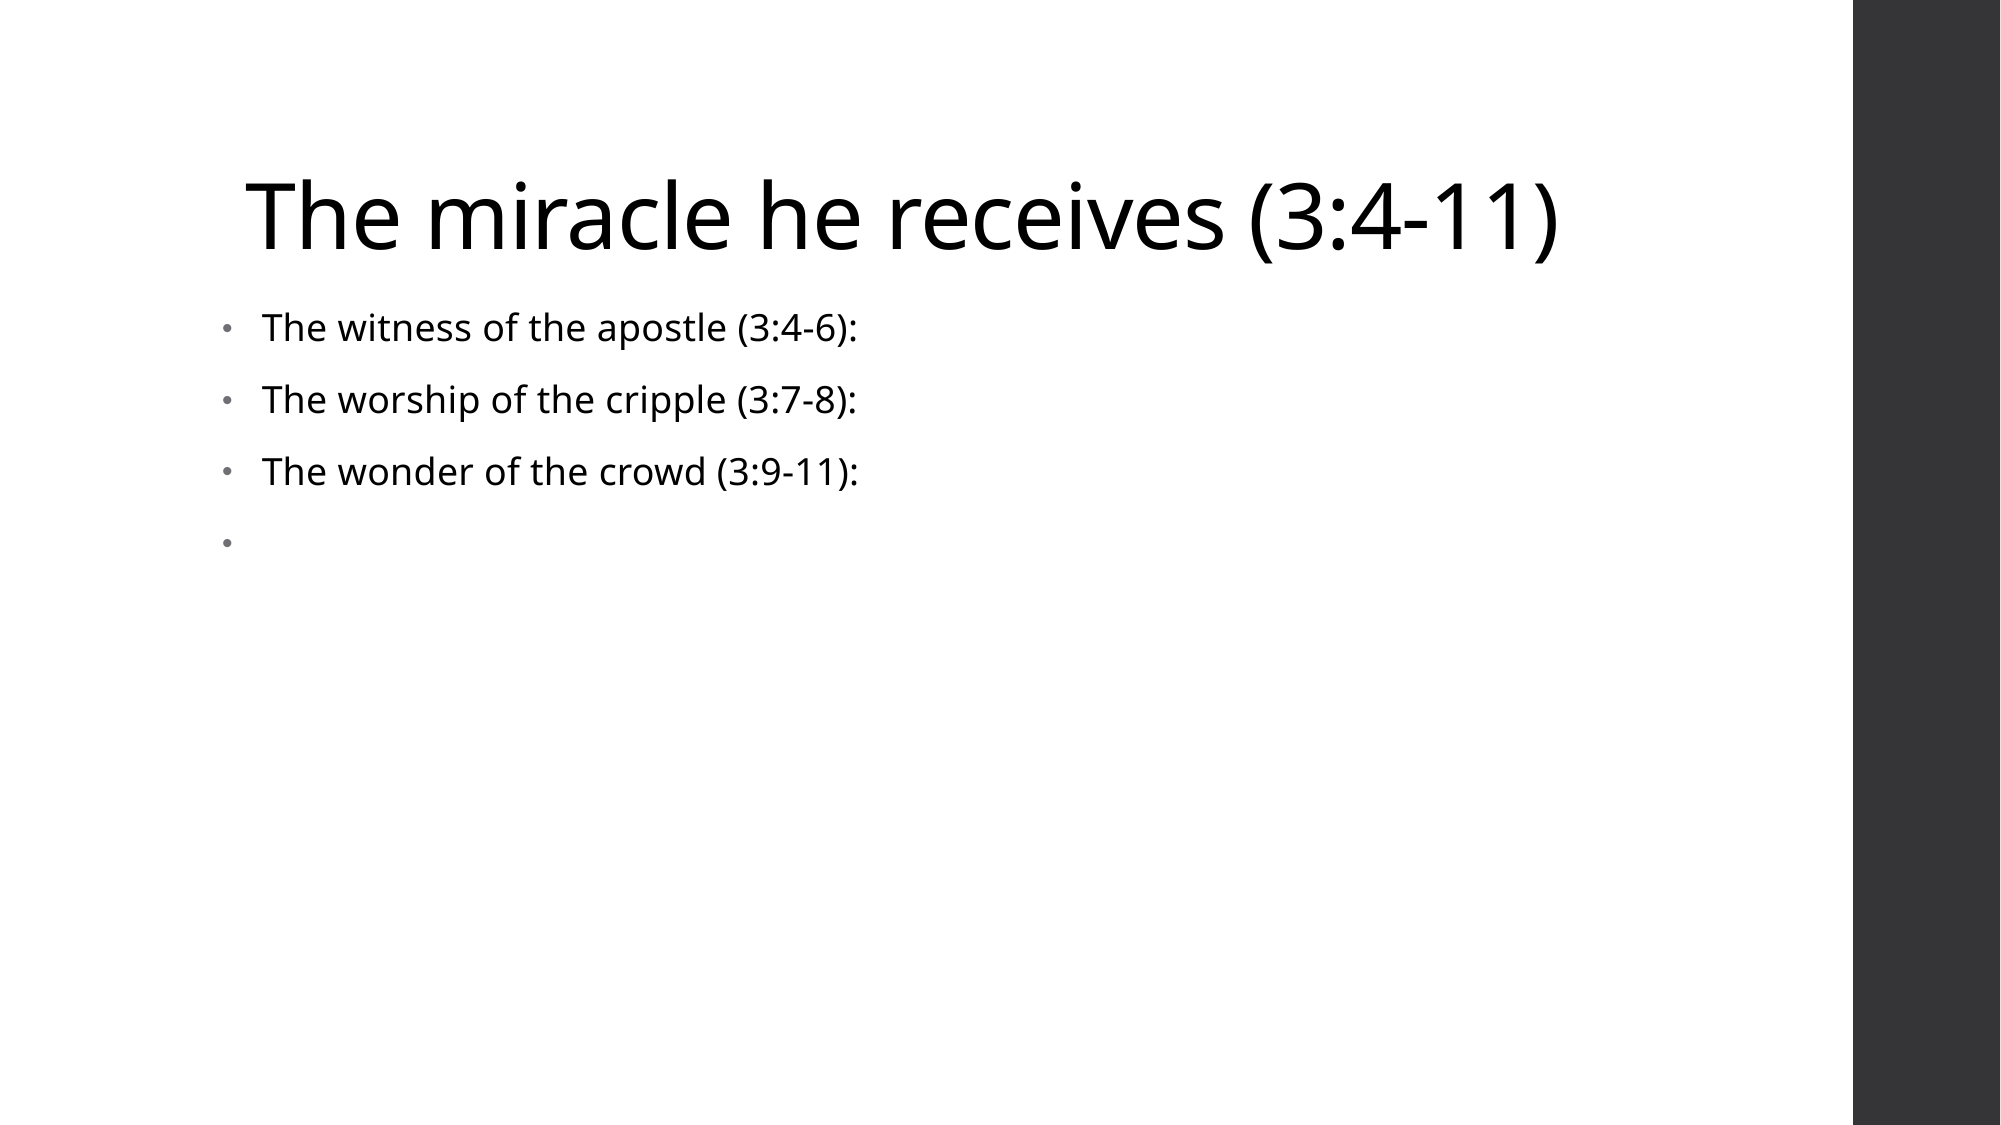

# The miracle he receives (3:4-11)
 The witness of the apostle (3:4-6):
 The worship of the cripple (3:7-8):
 The wonder of the crowd (3:9-11):